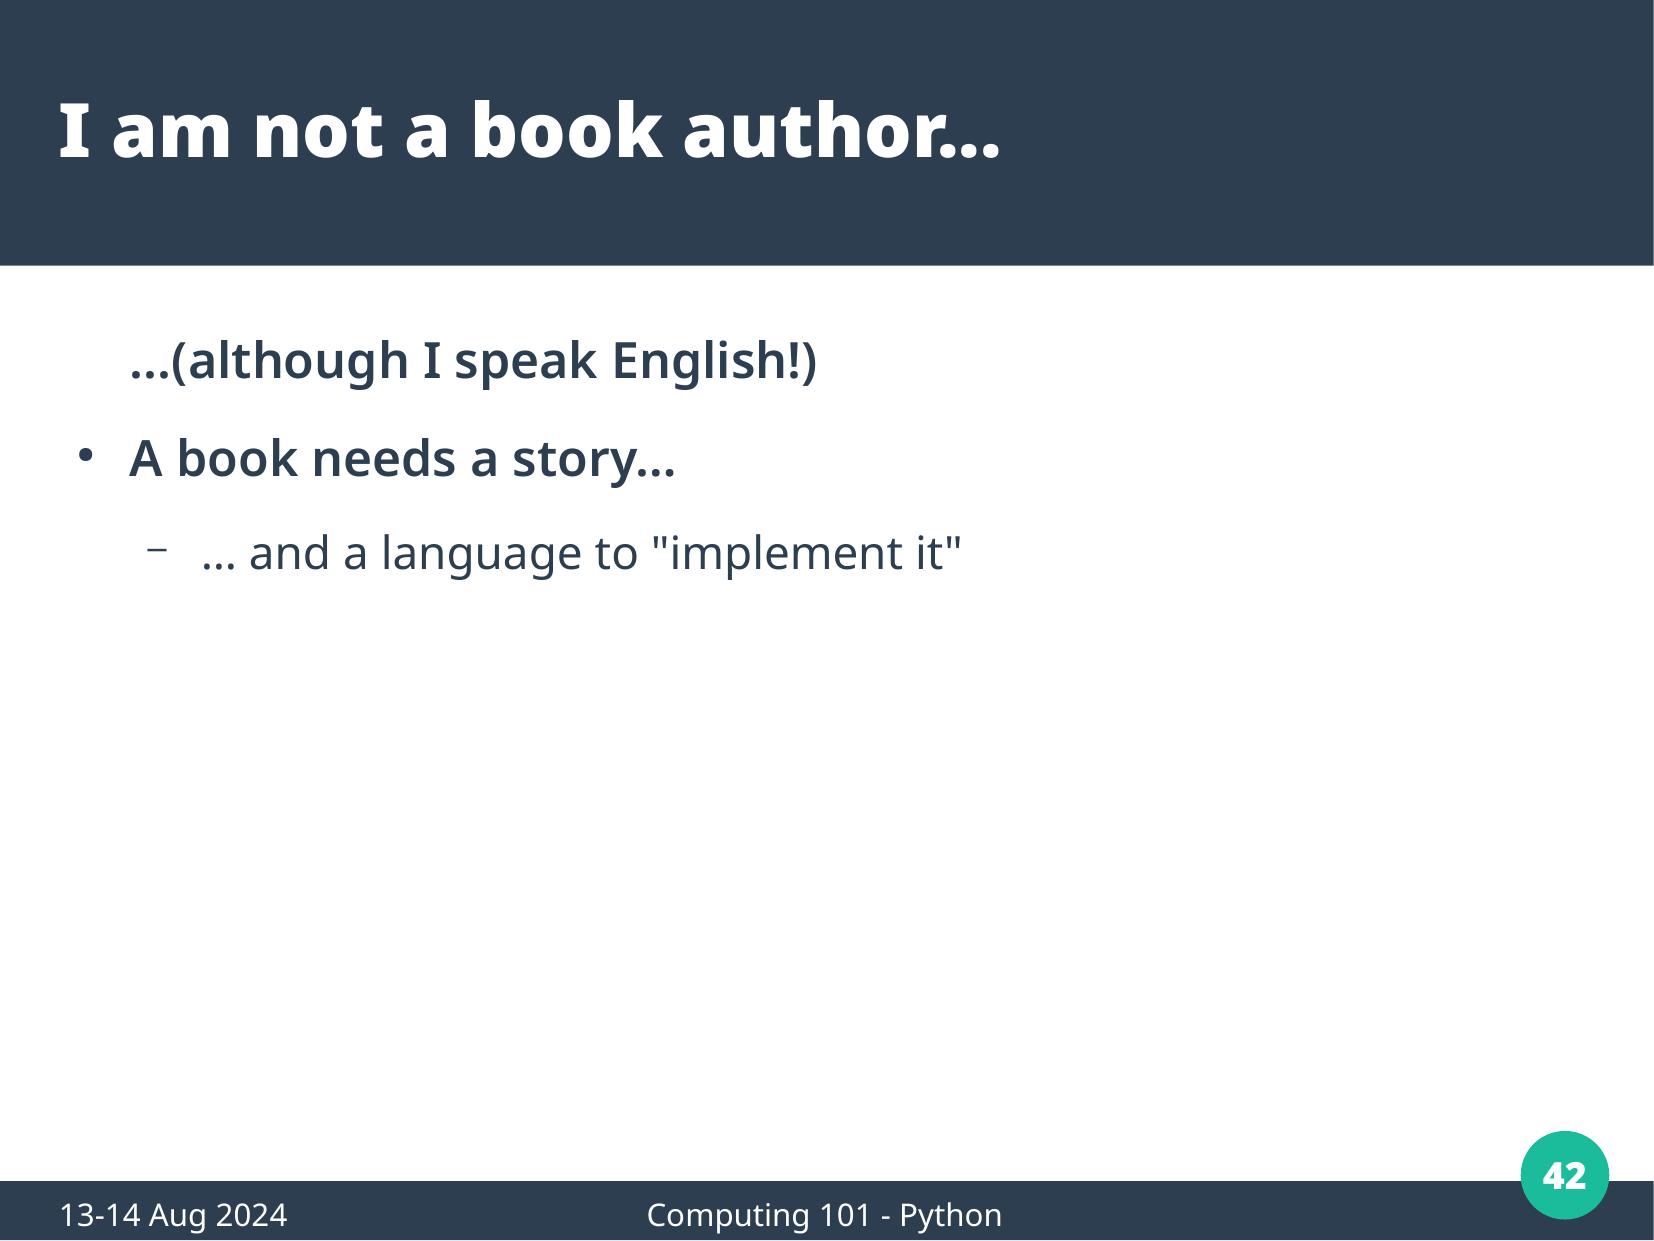

# I am not a book author...
...(although I speak English!)
A book needs a story…
… and a language to "implement it"
42
13-14 Aug 2024